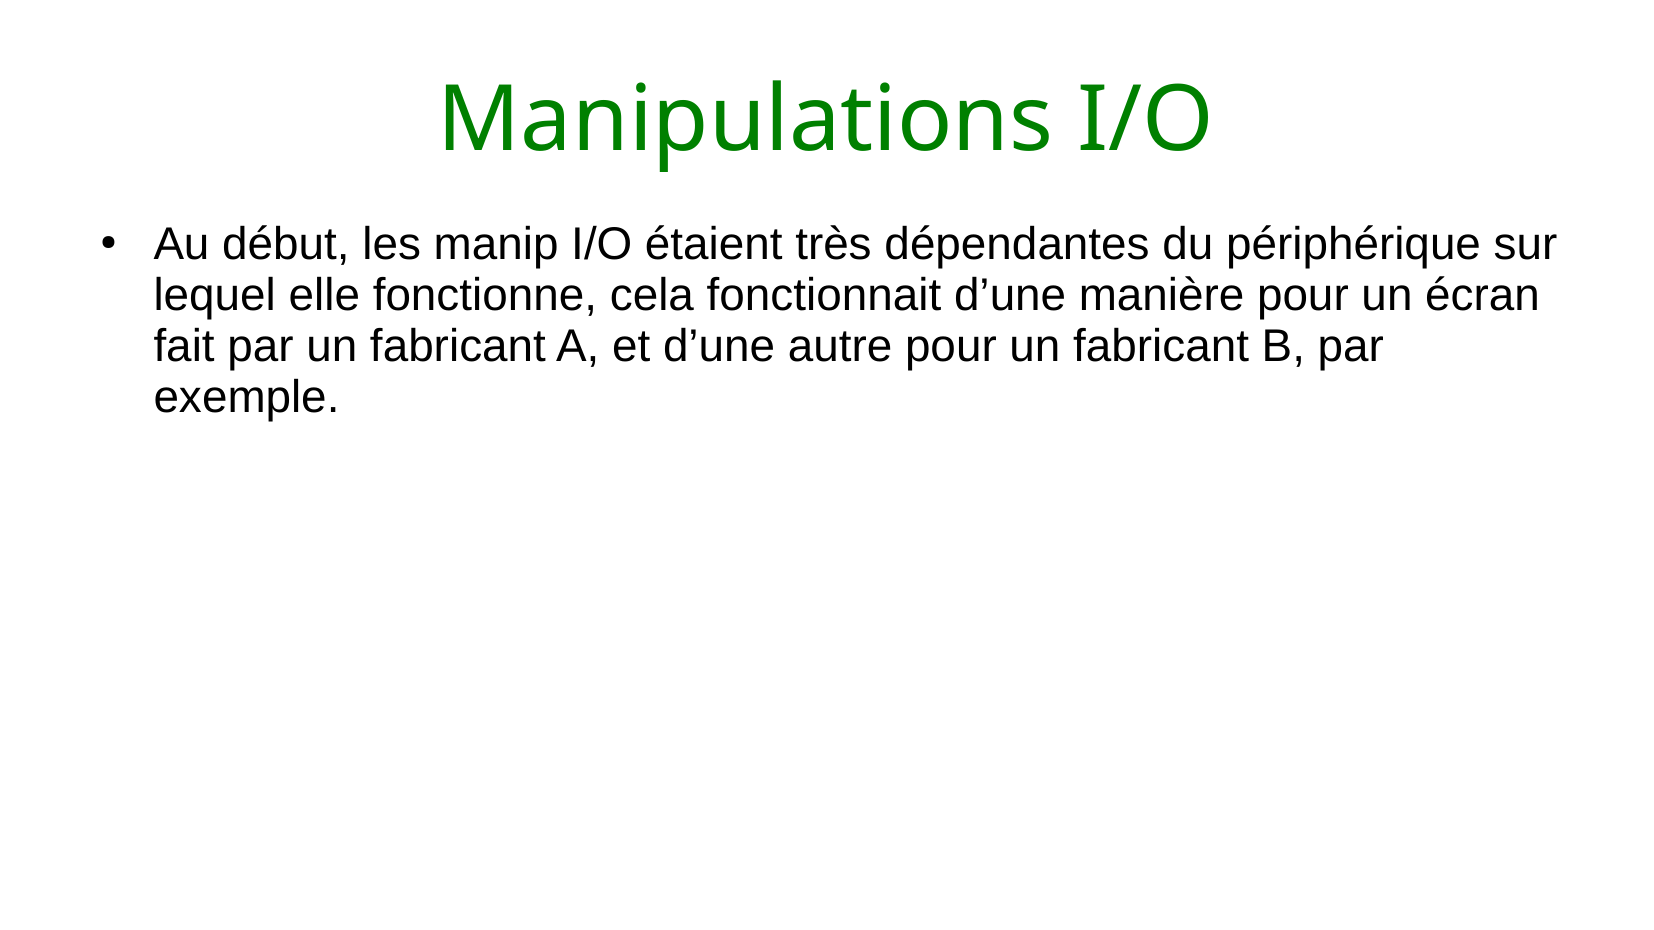

# Manipulations I/O
Au début, les manip I/O étaient très dépendantes du périphérique sur lequel elle fonctionne, cela fonctionnait d’une manière pour un écran fait par un fabricant A, et d’une autre pour un fabricant B, par exemple.